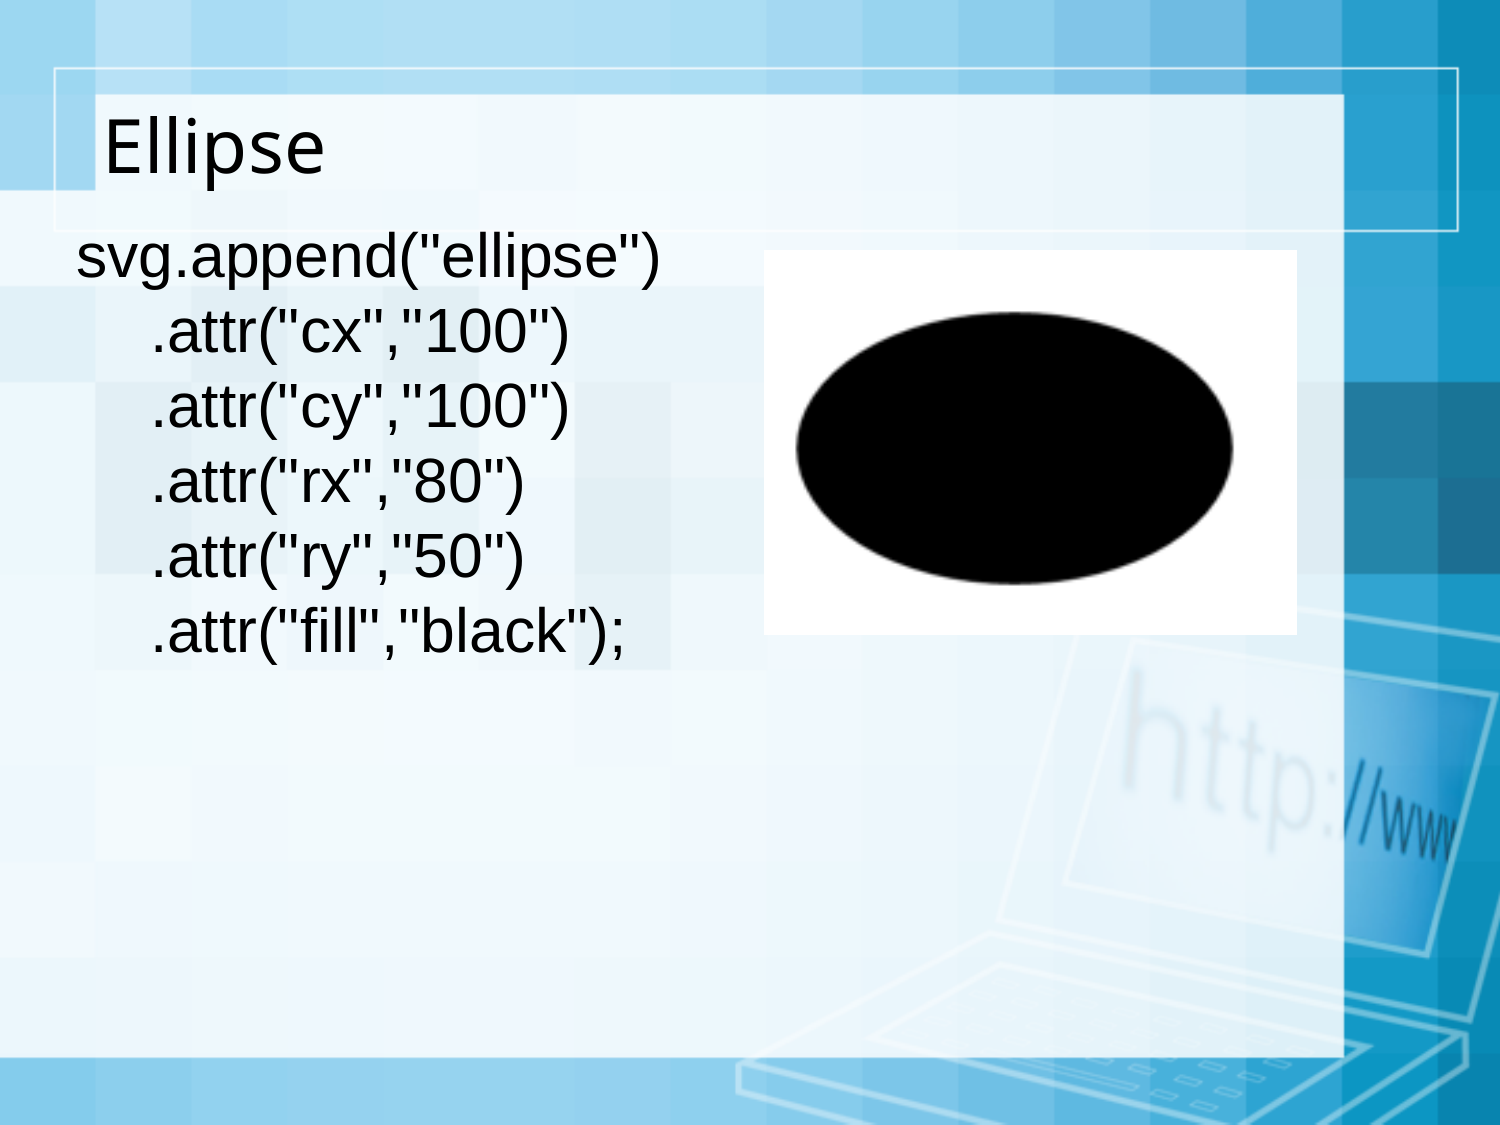

# Ellipse
svg.append("ellipse")
	.attr("cx","100")
	.attr("cy","100")
	.attr("rx","80")
	.attr("ry","50")
	.attr("fill","black");